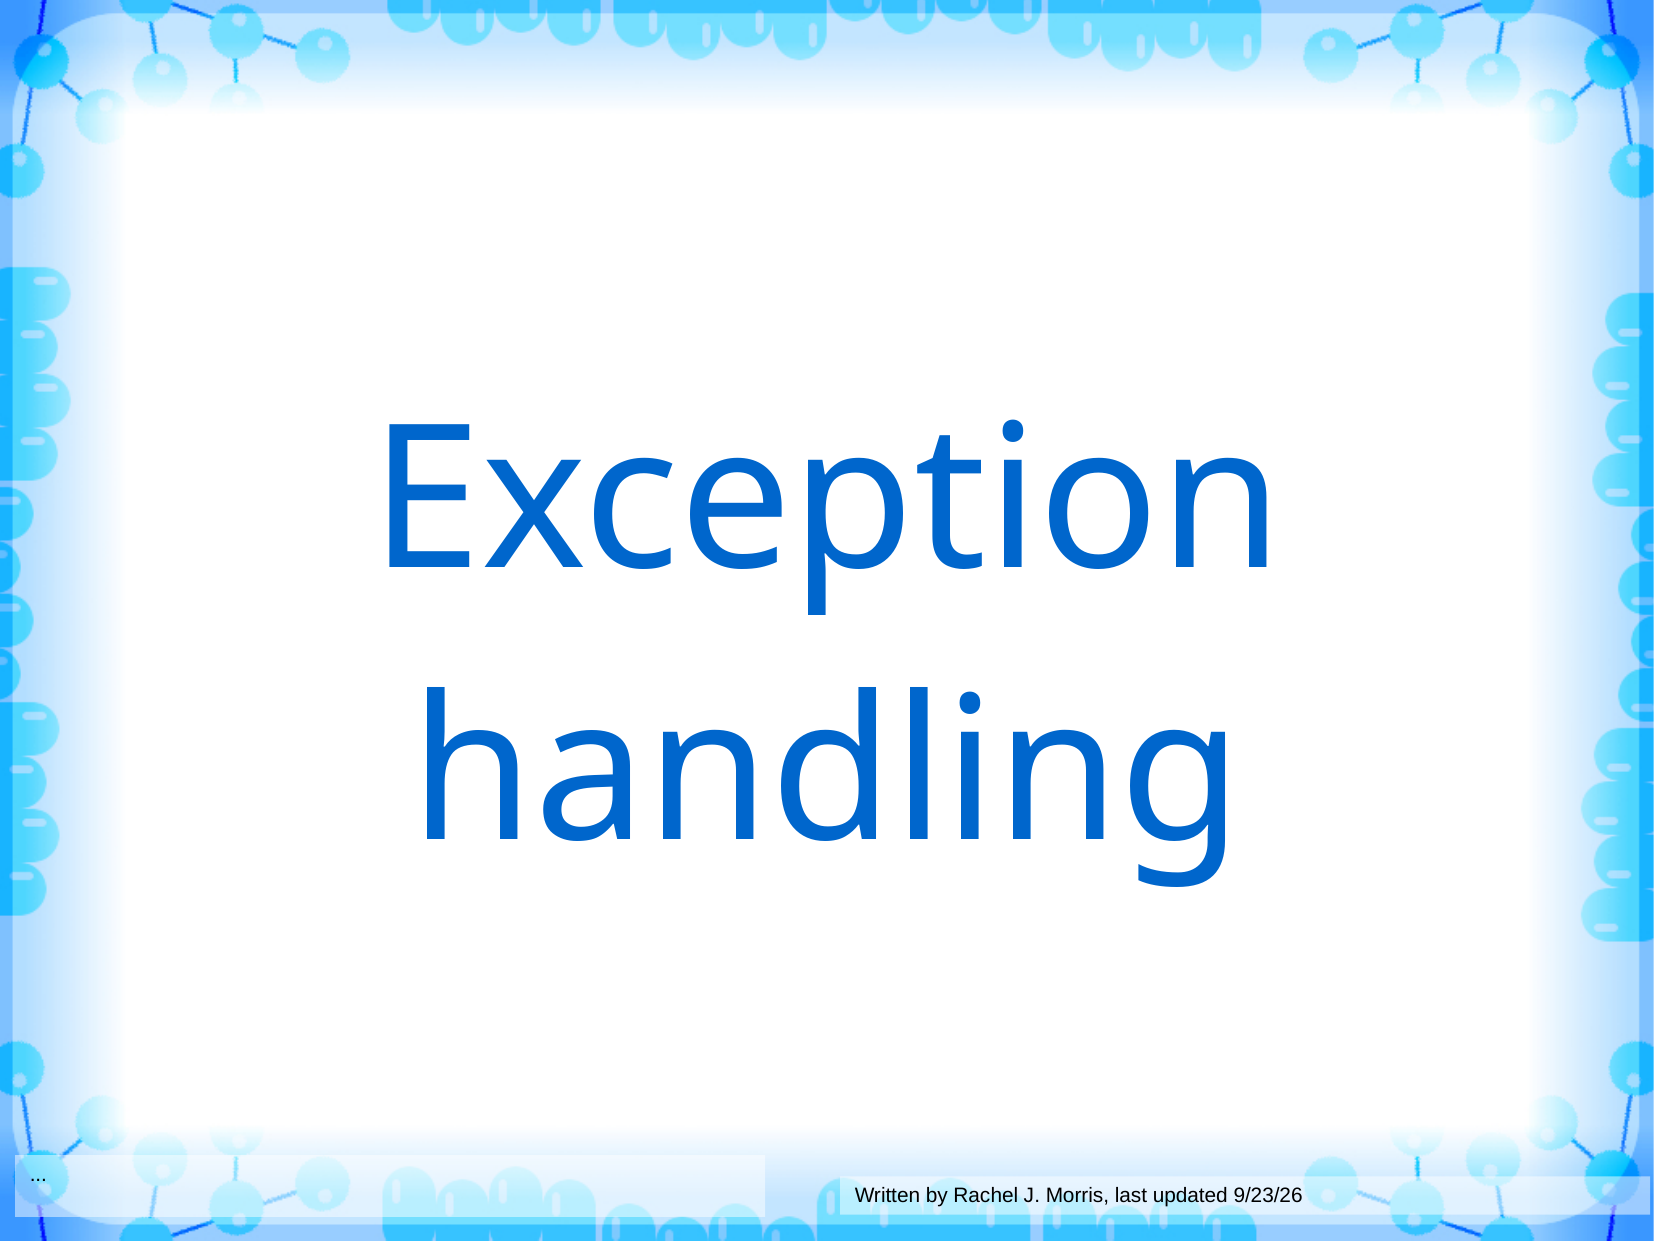

# Exception handling
...
Written by Rachel J. Morris, last updated